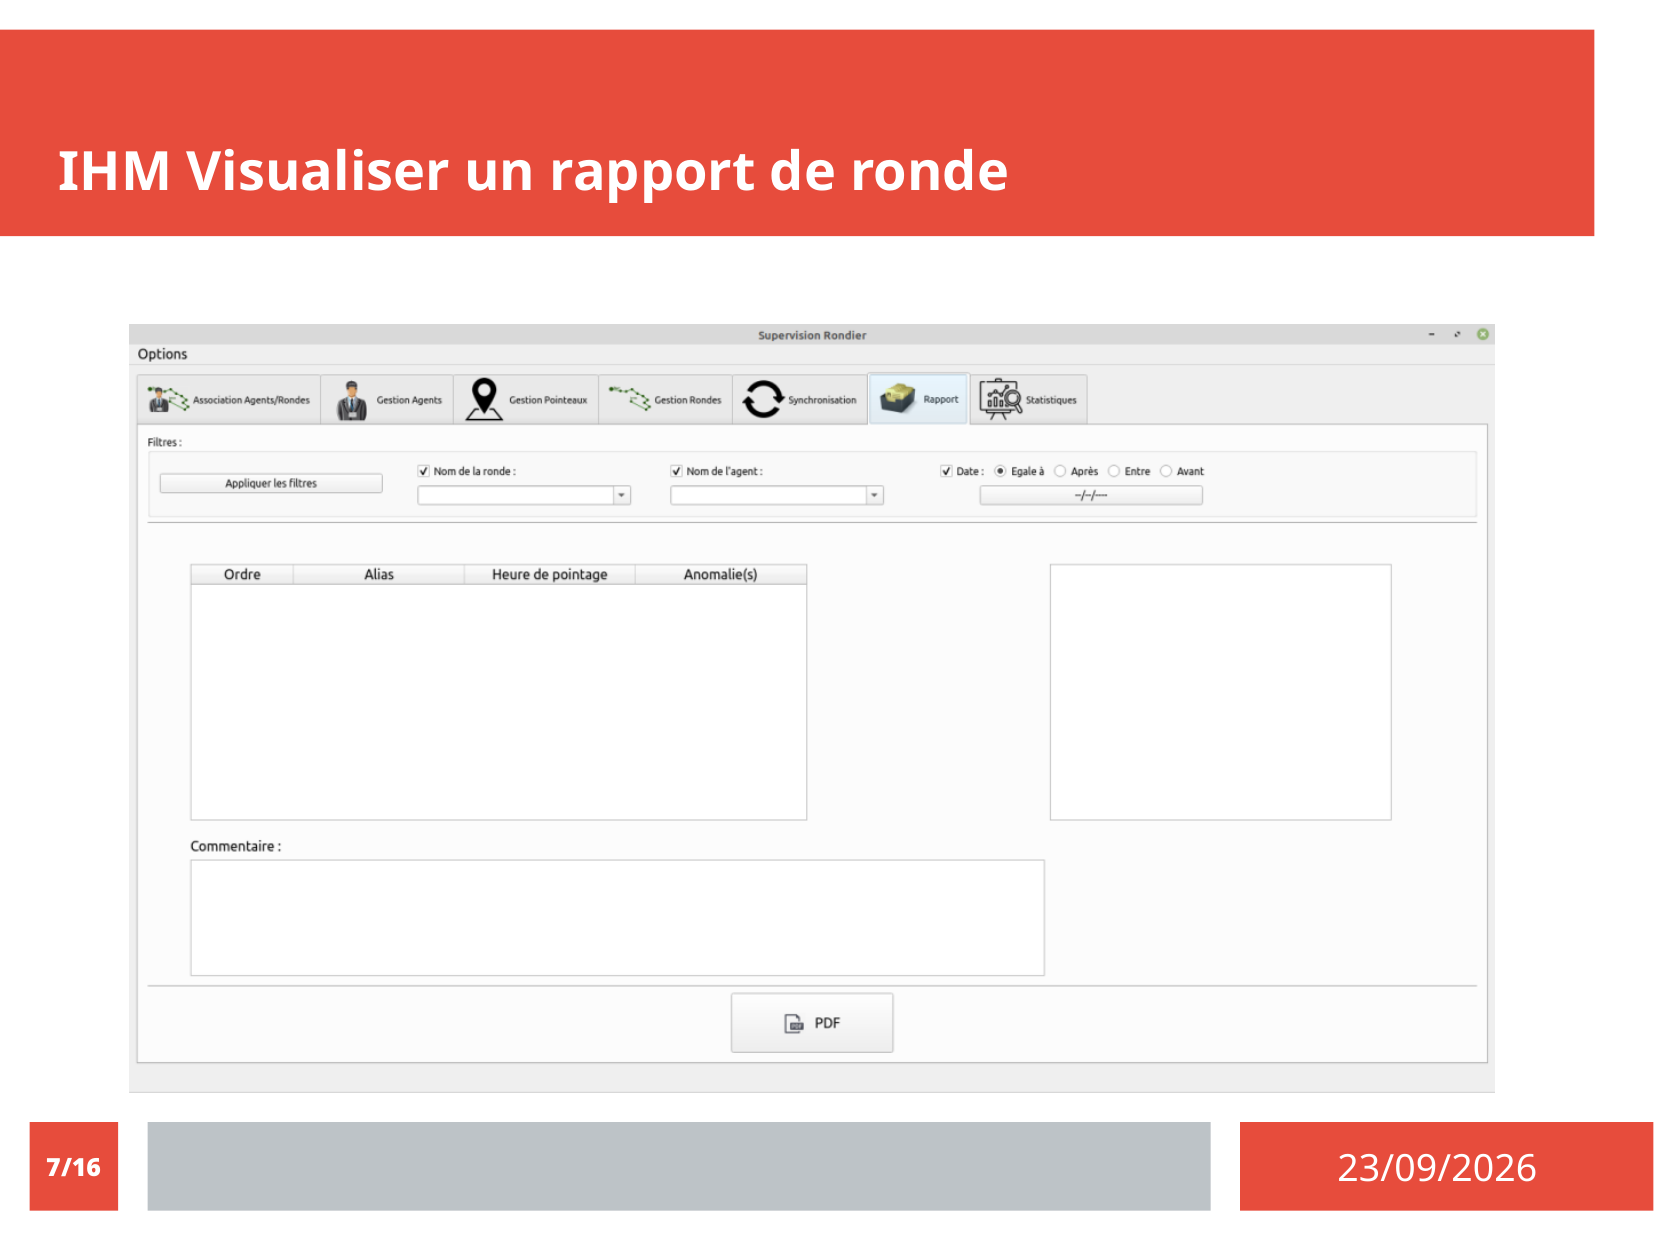

# IHM Visualiser un rapport de ronde
7